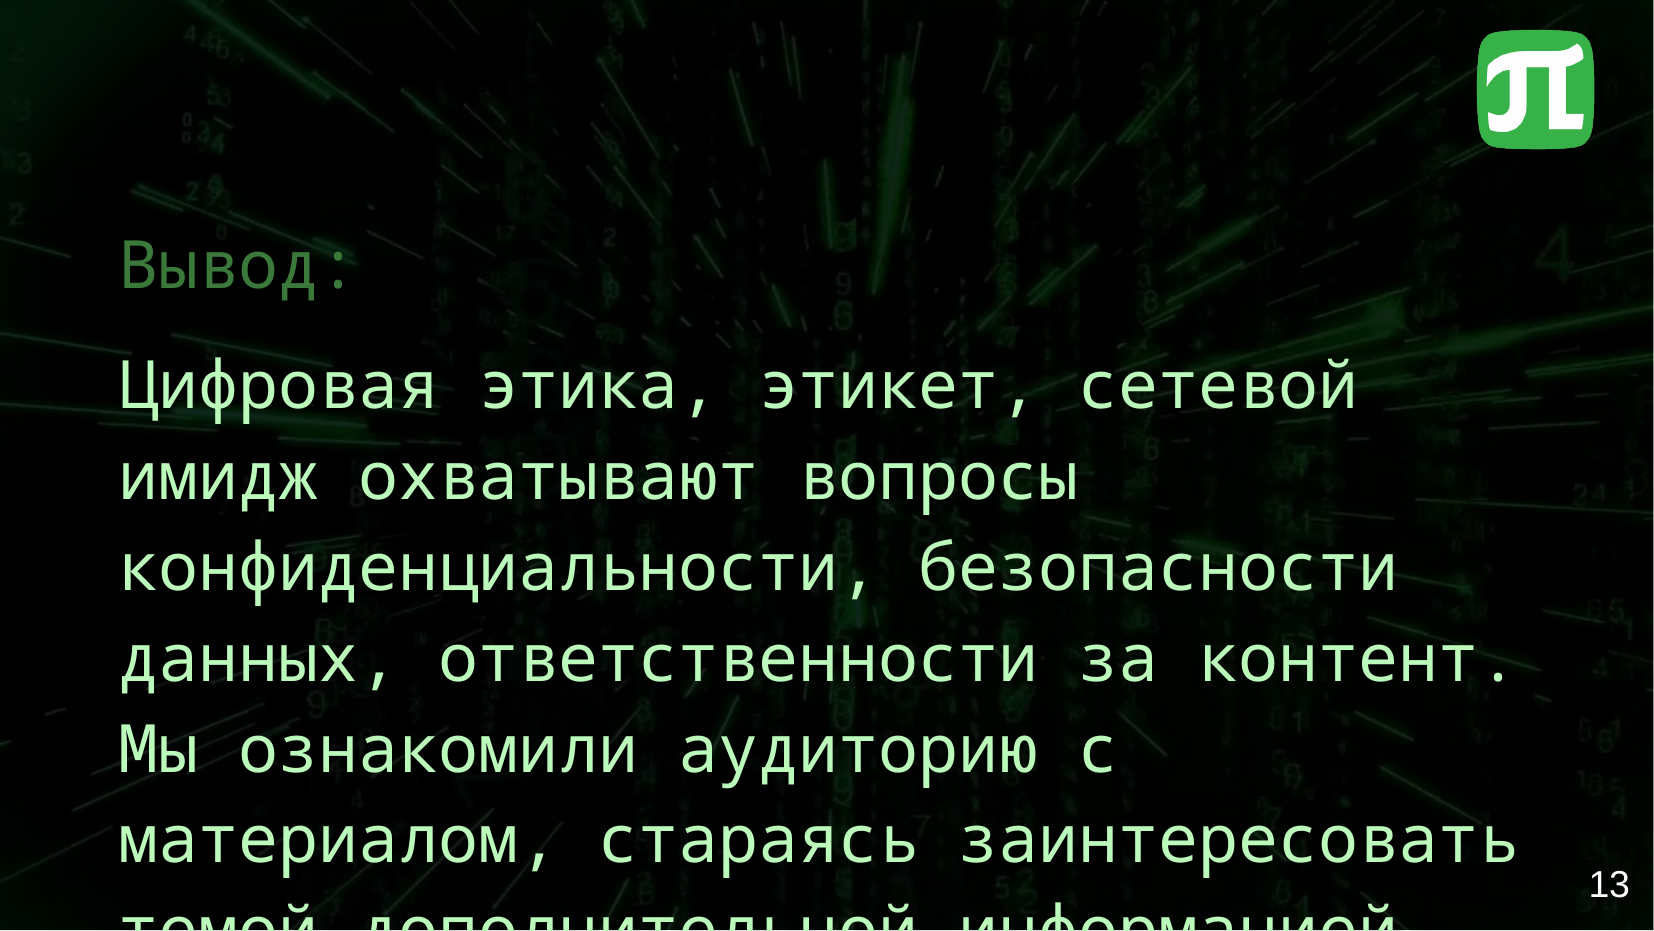

# Вывод:
Цифровая этика, этикет, сетевой имидж охватывают вопросы конфиденциальности, безопасности данных, ответственности за контент. Мы ознакомили аудиторию с материалом, стараясь заинтересовать темой дополнительной информацией.
13